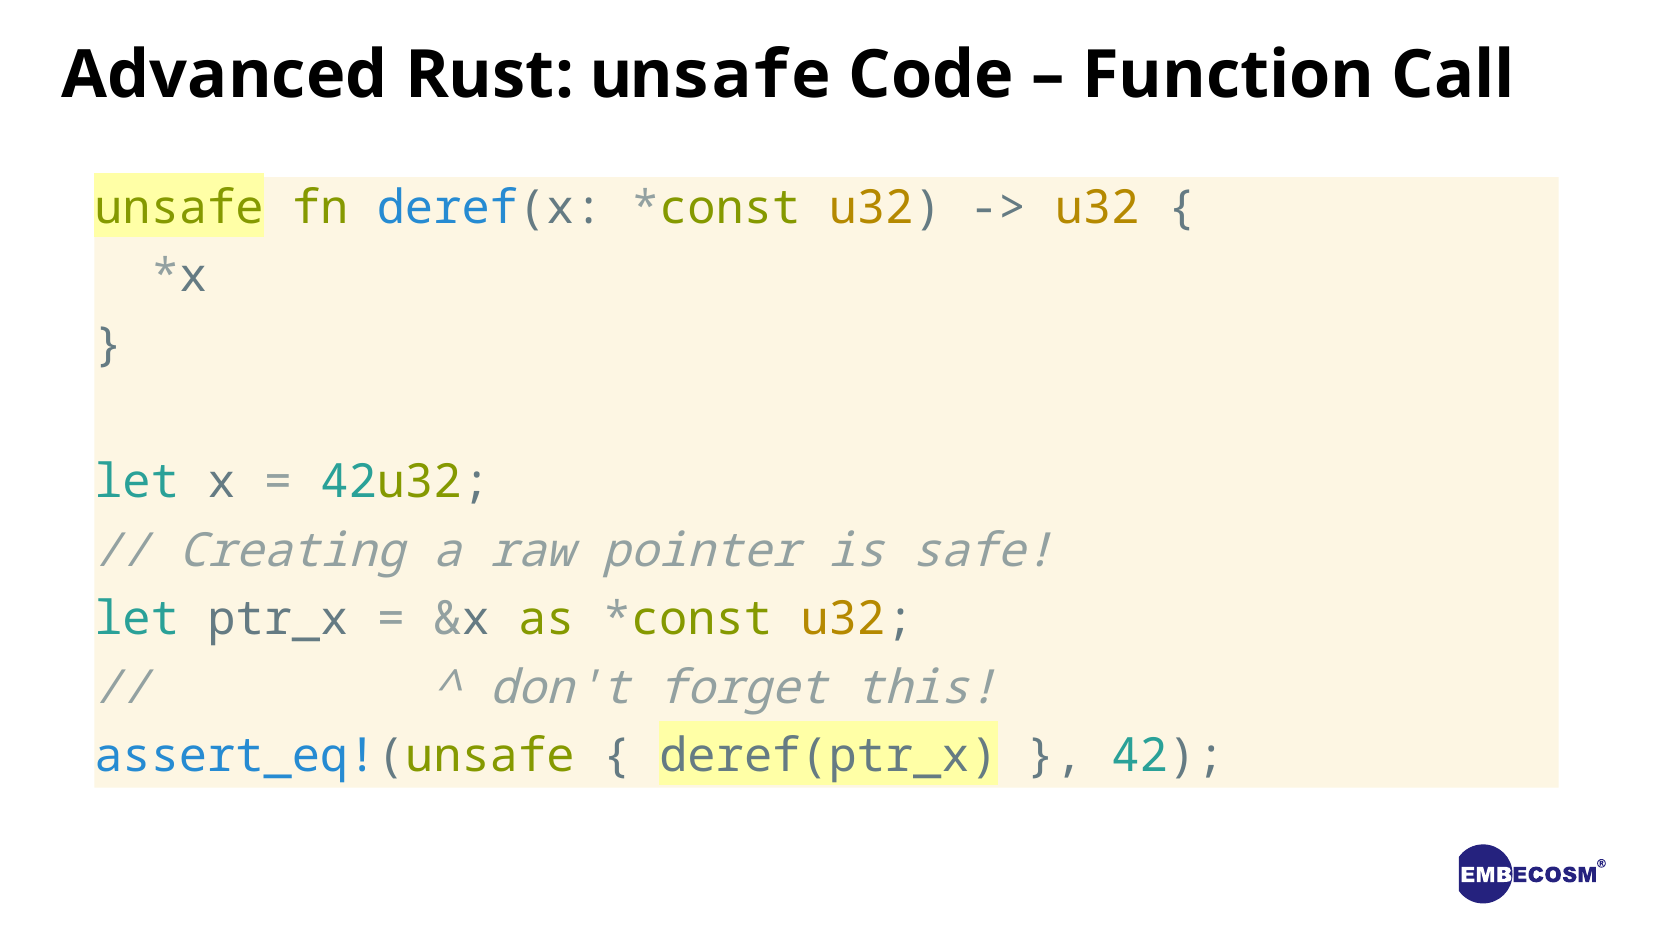

# Advanced Rust: unsafe Code – Function Call
unsafe fn deref(x: *const u32) -> u32 {
 *x
}
let x = 42u32;
// Creating a raw pointer is safe!
let ptr_x = &x as *const u32;
// ^ don't forget this!
assert_eq!(unsafe { deref(ptr_x) }, 42);